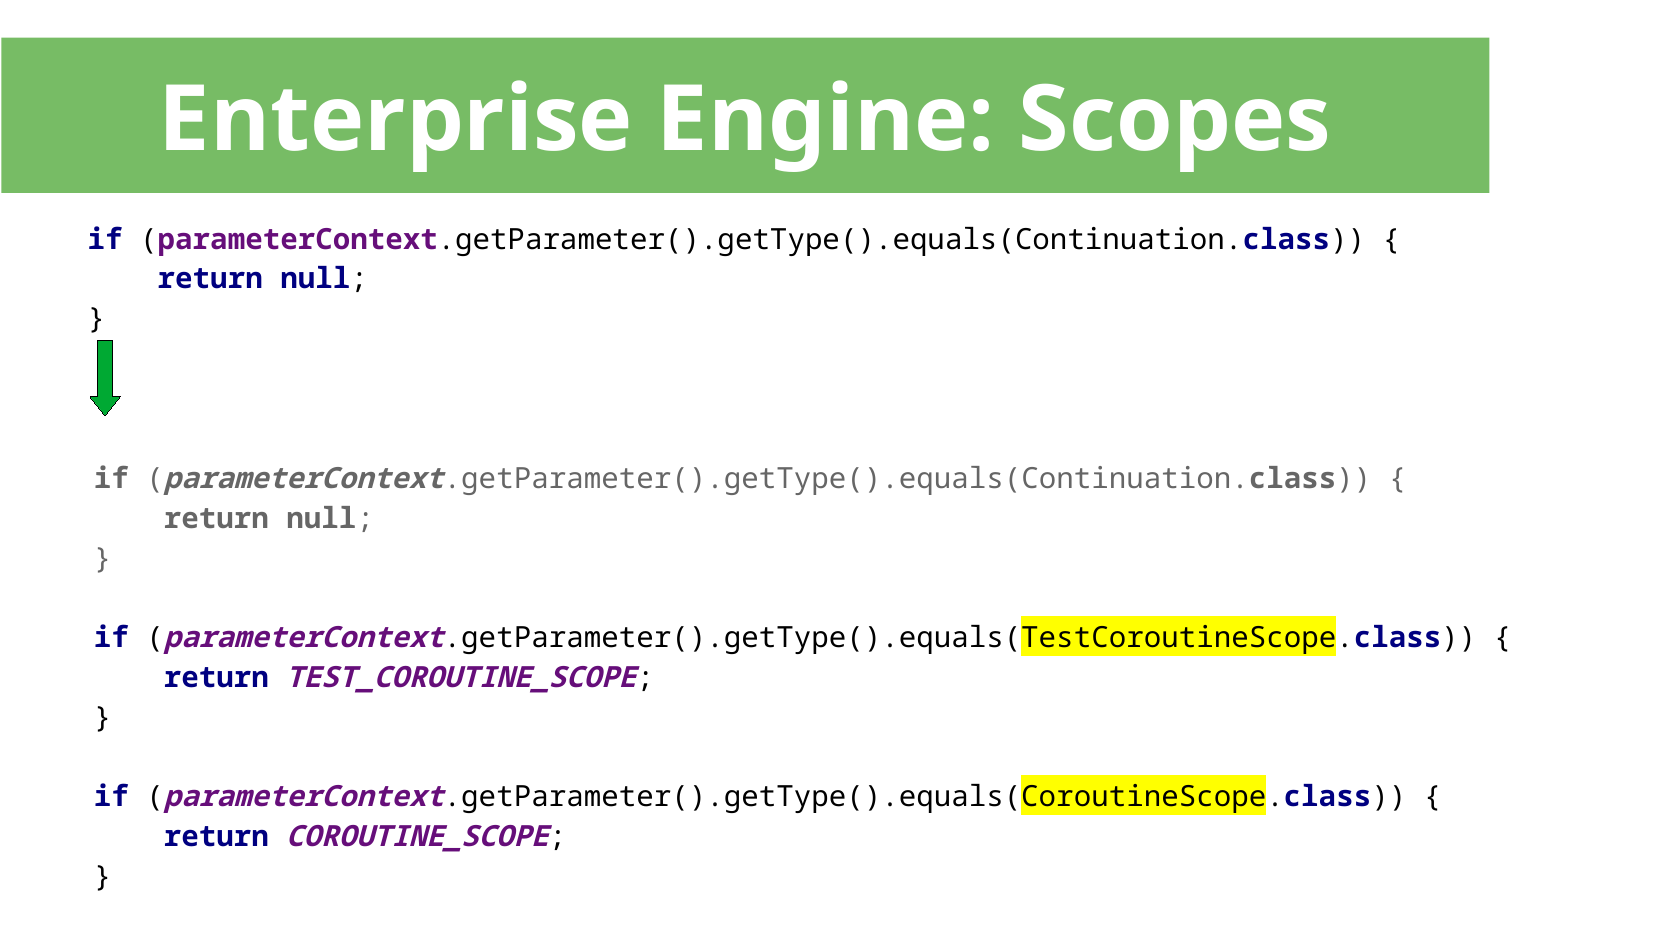

# Enterprise Engine: Scopes
if (parameterContext.getParameter().getType().equals(Continuation.class)) {
 return null;
}
if (parameterContext.getParameter().getType().equals(Continuation.class)) {
 return null;
}
if (parameterContext.getParameter().getType().equals(TestCoroutineScope.class)) {
 return TEST_COROUTINE_SCOPE;
}
if (parameterContext.getParameter().getType().equals(CoroutineScope.class)) {
 return COROUTINE_SCOPE;
}